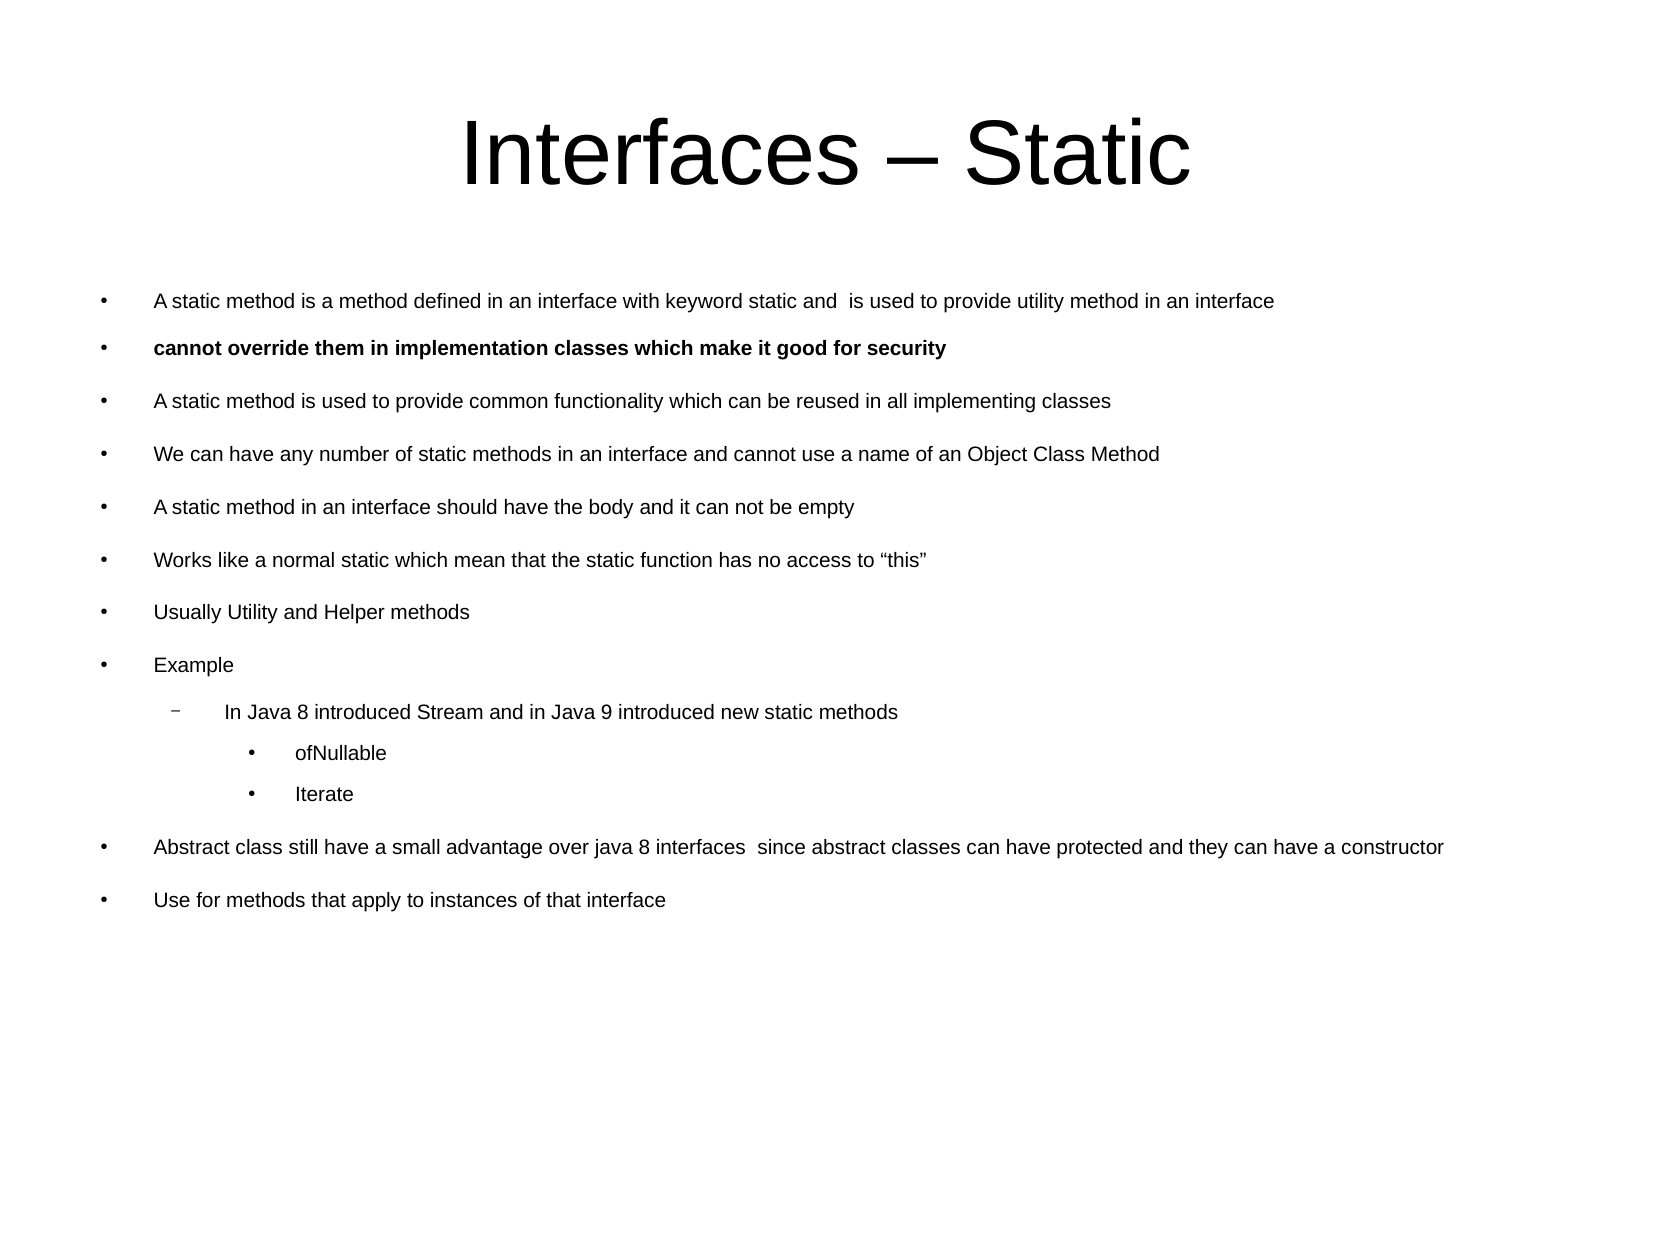

# Interfaces – Static
A static method is a method defined in an interface with keyword static and is used to provide utility method in an interface
cannot override them in implementation classes which make it good for security
A static method is used to provide common functionality which can be reused in all implementing classes
We can have any number of static methods in an interface and cannot use a name of an Object Class Method
A static method in an interface should have the body and it can not be empty
Works like a normal static which mean that the static function has no access to “this”
Usually Utility and Helper methods
Example
In Java 8 introduced Stream and in Java 9 introduced new static methods
ofNullable
Iterate
Abstract class still have a small advantage over java 8 interfaces since abstract classes can have protected and they can have a constructor
Use for methods that apply to instances of that interface